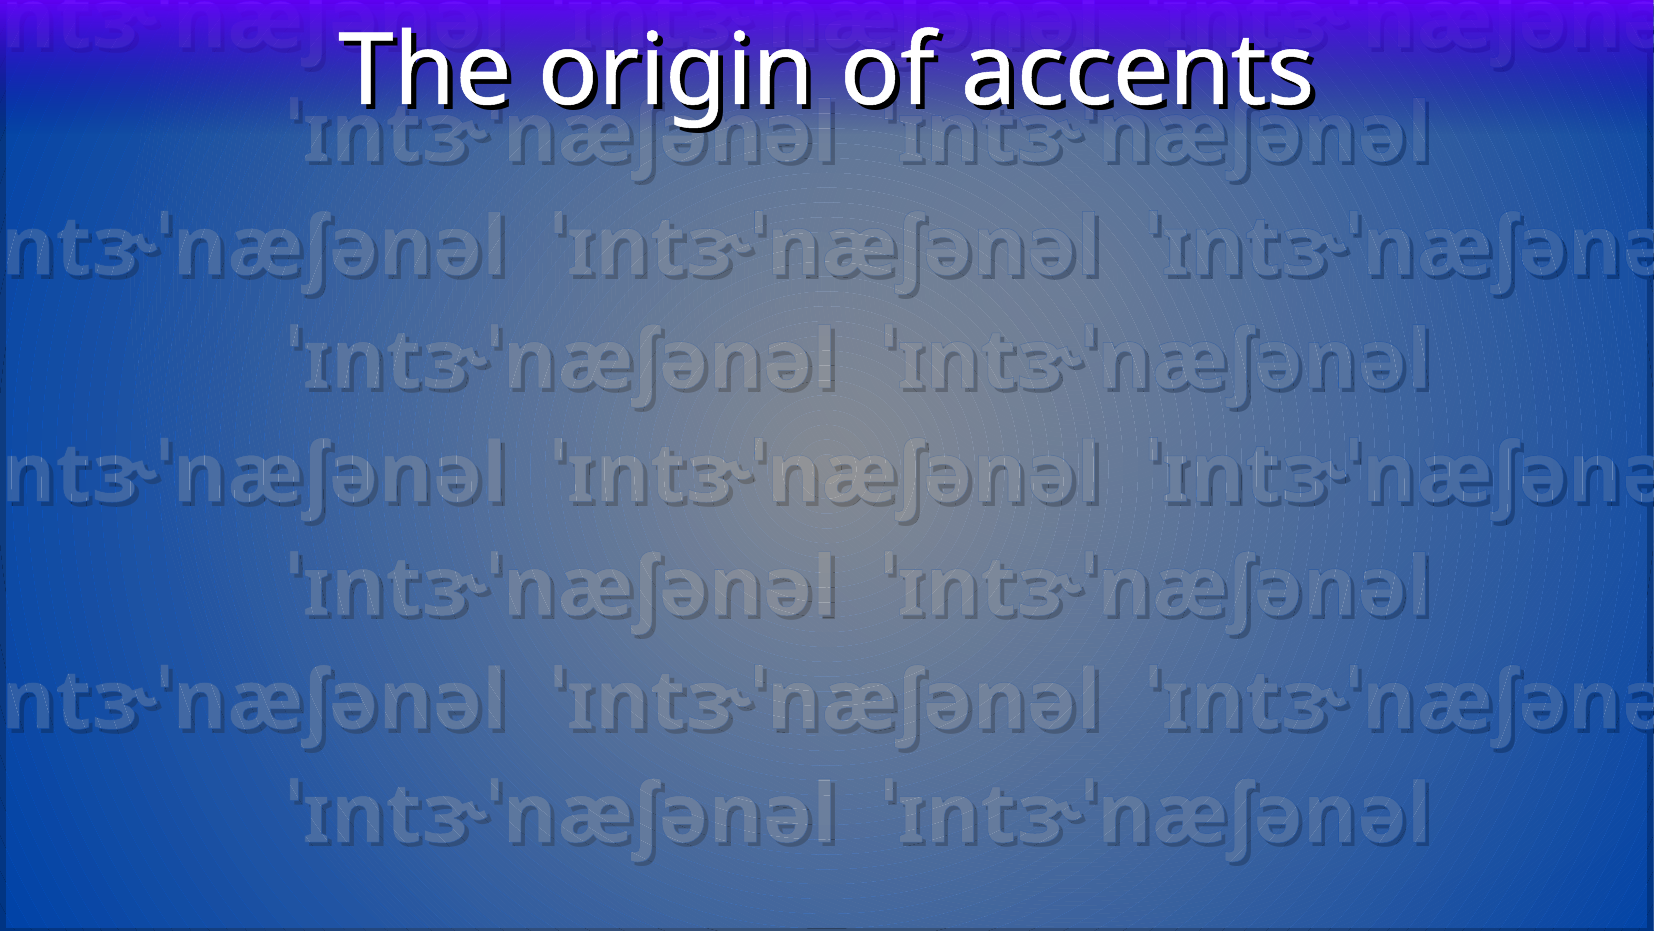

# The origin of accents
ˈɪntɝˈnæʃənəl ˈɪntɝˈnæʃənəl ˈɪntɝˈnæʃənəl
 ˈɪntɝˈnæʃənəl ˈɪntɝˈnæʃənəl
ˈɪntɝˈnæʃənəl ˈɪntɝˈnæʃənəl ˈɪntɝˈnæʃənəl
 ˈɪntɝˈnæʃənəl ˈɪntɝˈnæʃənəl
ˈɪntɝˈnæʃənəl ˈɪntɝˈnæʃənəl ˈɪntɝˈnæʃənəl
 ˈɪntɝˈnæʃənəl ˈɪntɝˈnæʃənəl
ˈɪntɝˈnæʃənəl ˈɪntɝˈnæʃənəl ˈɪntɝˈnæʃənəl
 ˈɪntɝˈnæʃənəl ˈɪntɝˈnæʃənəl